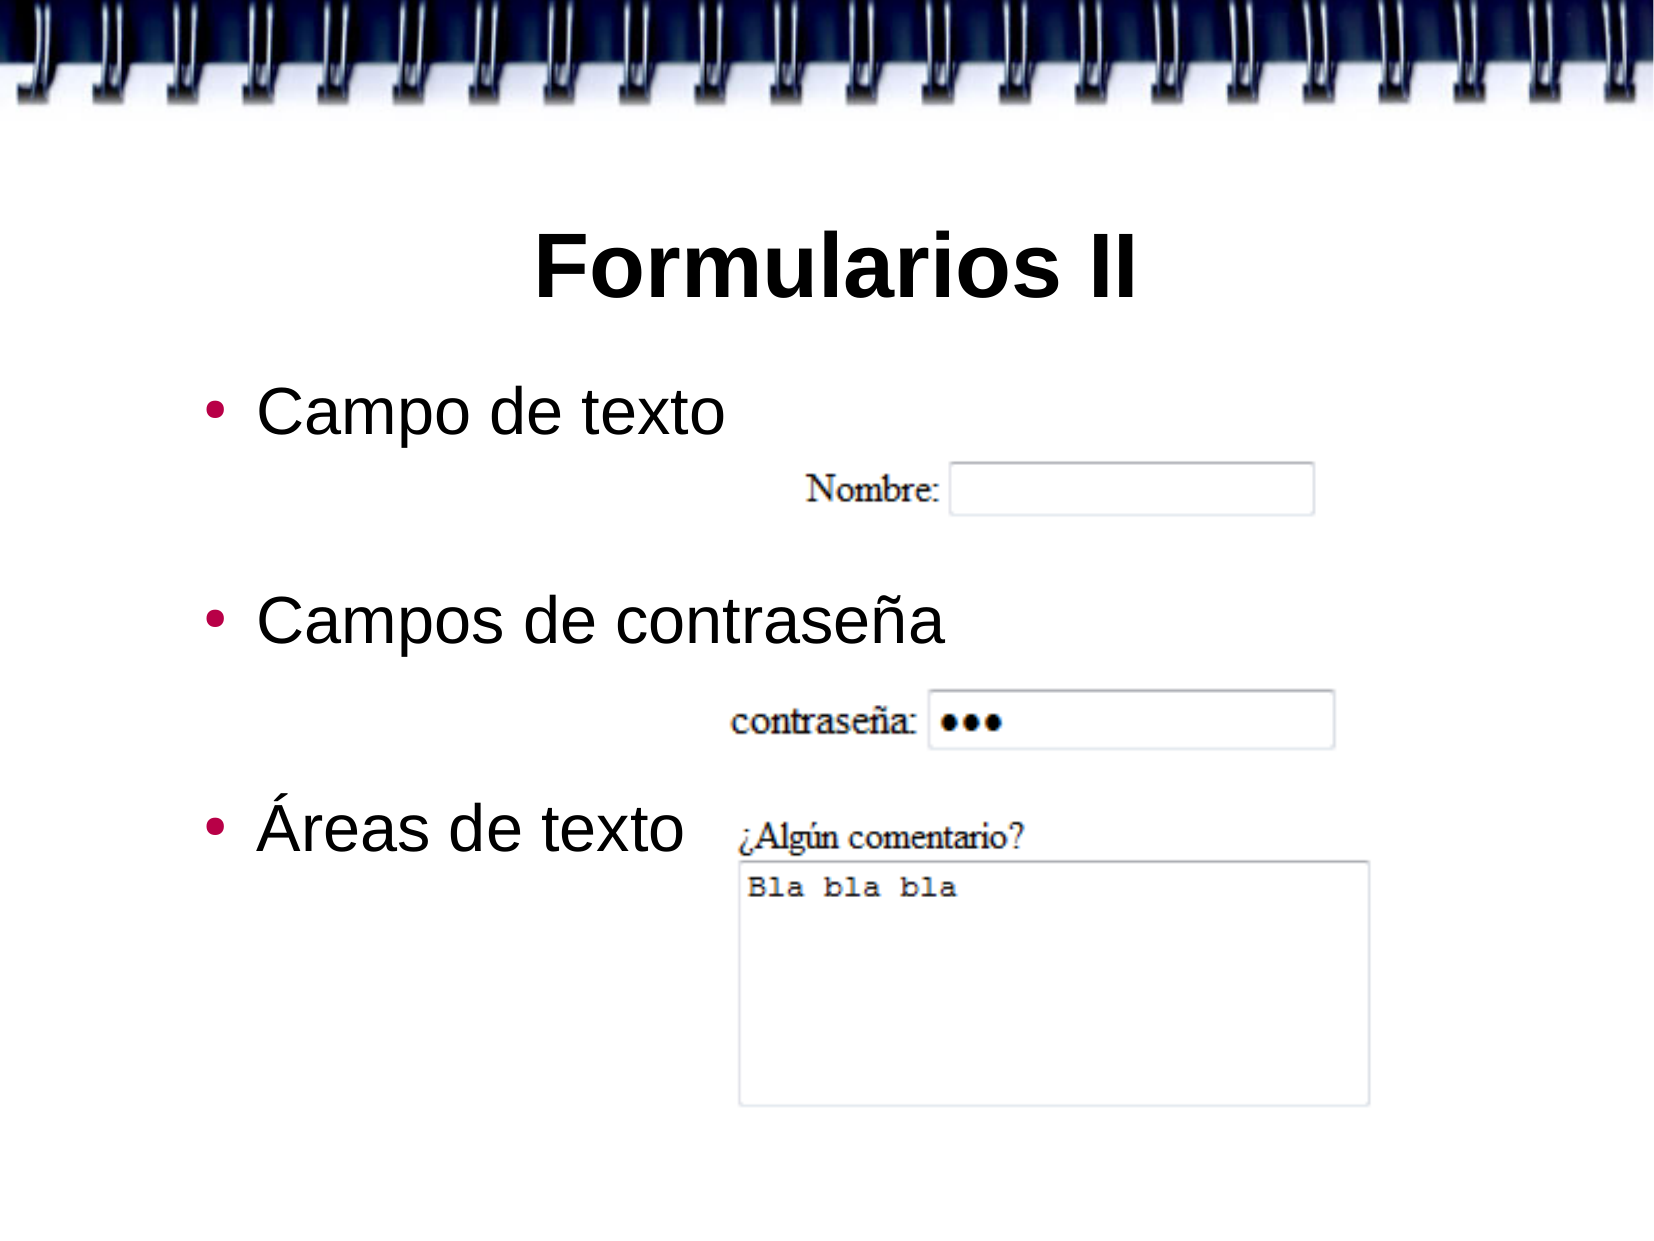

# Formularios II
Campo de texto
Campos de contraseña
Áreas de texto